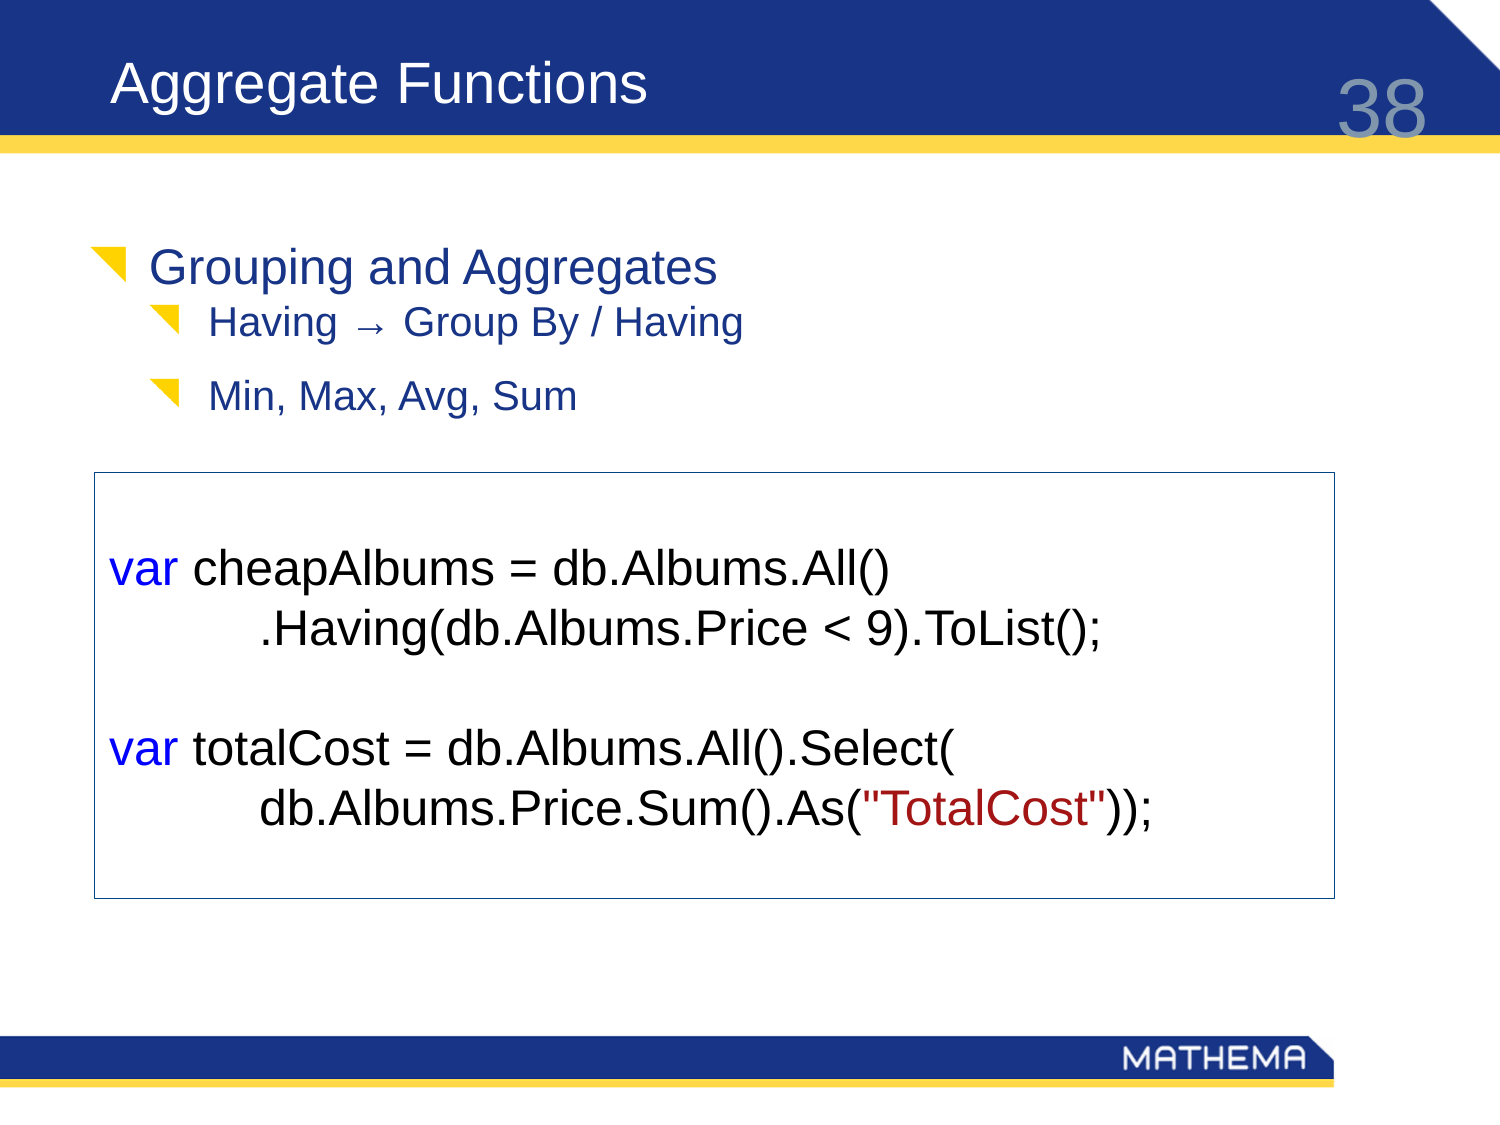

# Aggregate Functions
38
Grouping and Aggregates
Having → Group By / Having
Min, Max, Avg, Sum
var cheapAlbums = db.Albums.All()
	.Having(db.Albums.Price < 9).ToList();
var totalCost = db.Albums.All().Select(
	db.Albums.Price.Sum().As("TotalCost"));